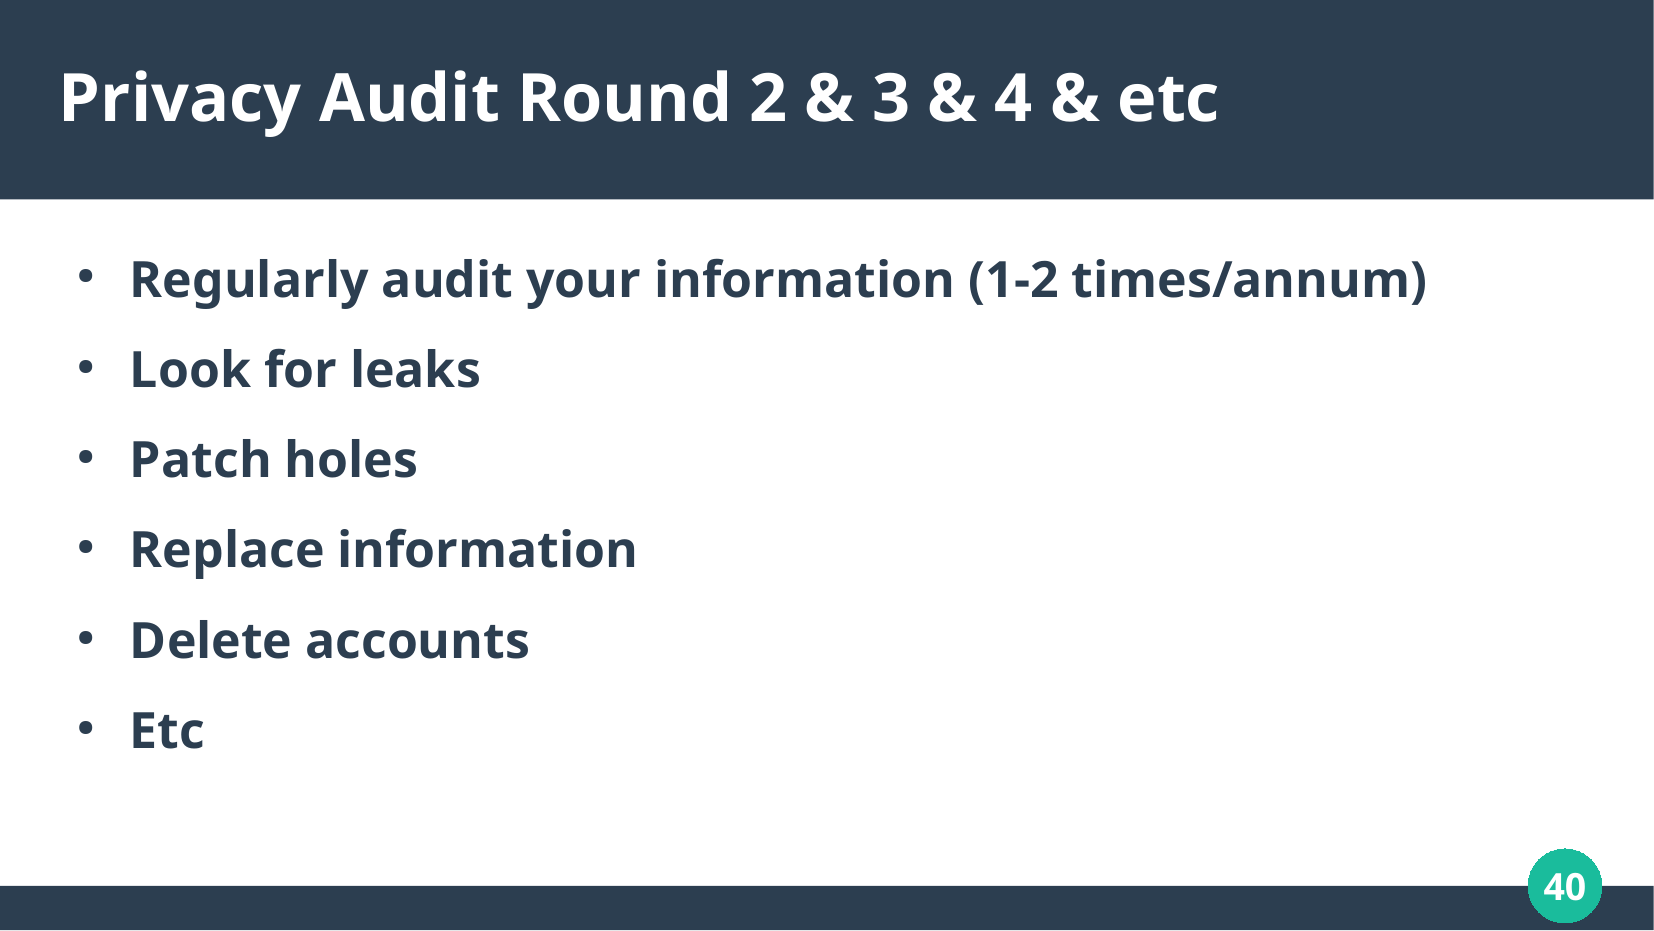

# Privacy Audit Round 2 & 3 & 4 & etc
Regularly audit your information (1-2 times/annum)
Look for leaks
Patch holes
Replace information
Delete accounts
Etc
40